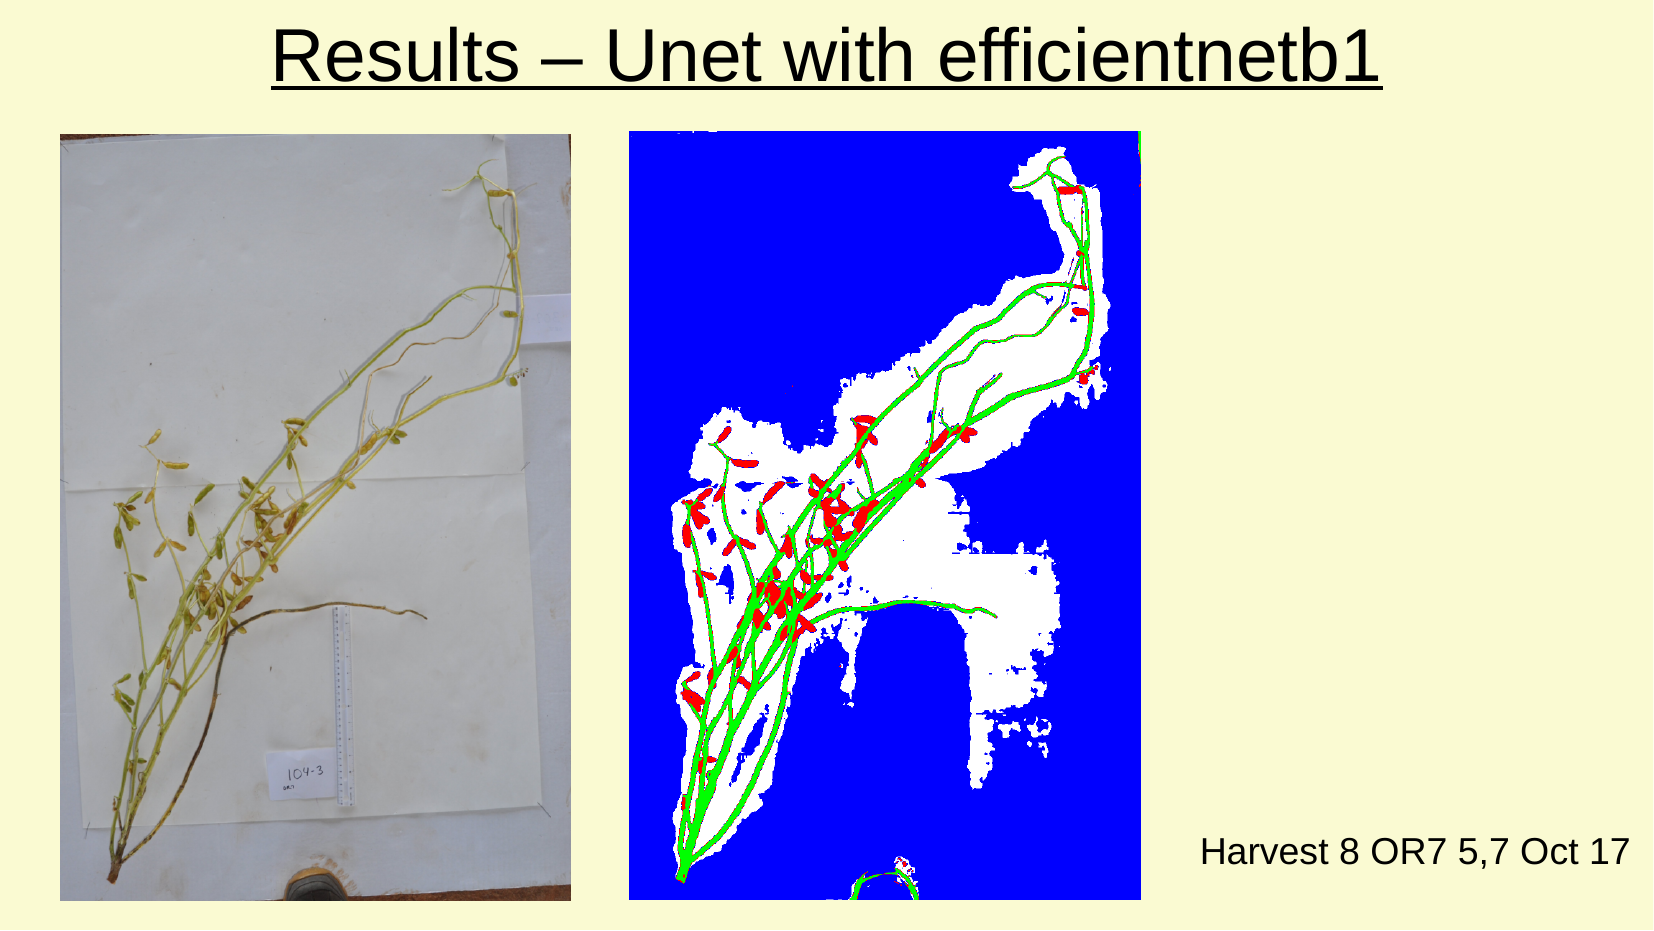

# Results – Unet with efficientnetb1
Harvest 8 OR7 5,7 Oct 17